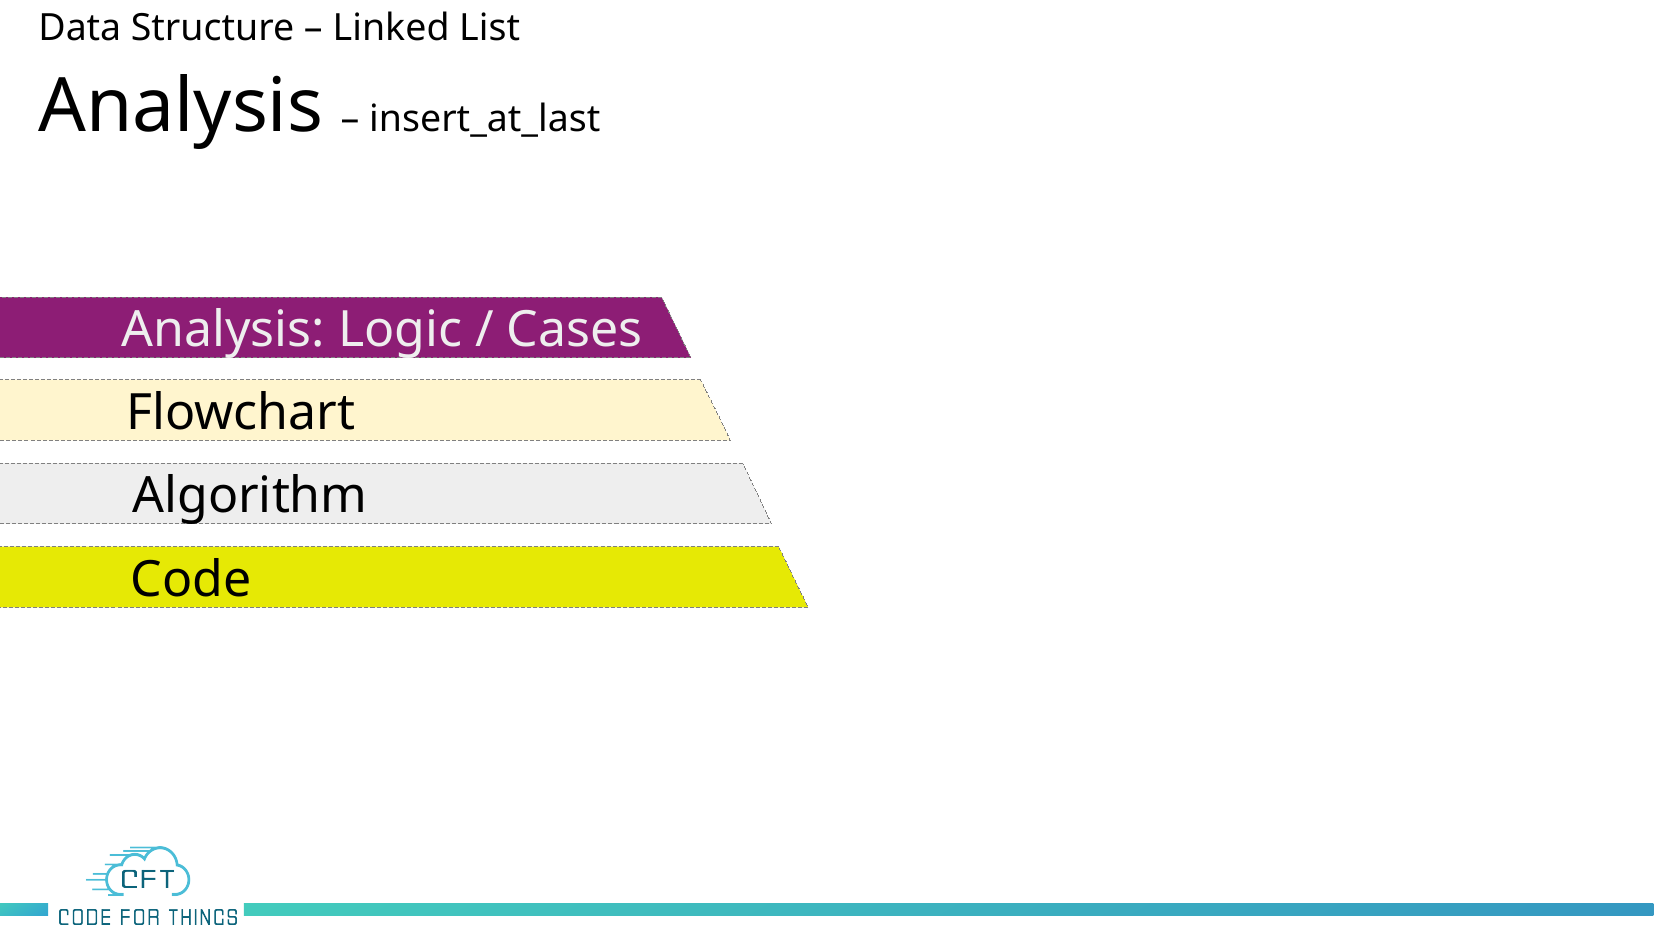

# Data Structure – Linked List Analysis – insert_at_last
	Analysis: Logic / Cases
	Flowchart
	Algorithm
	Code